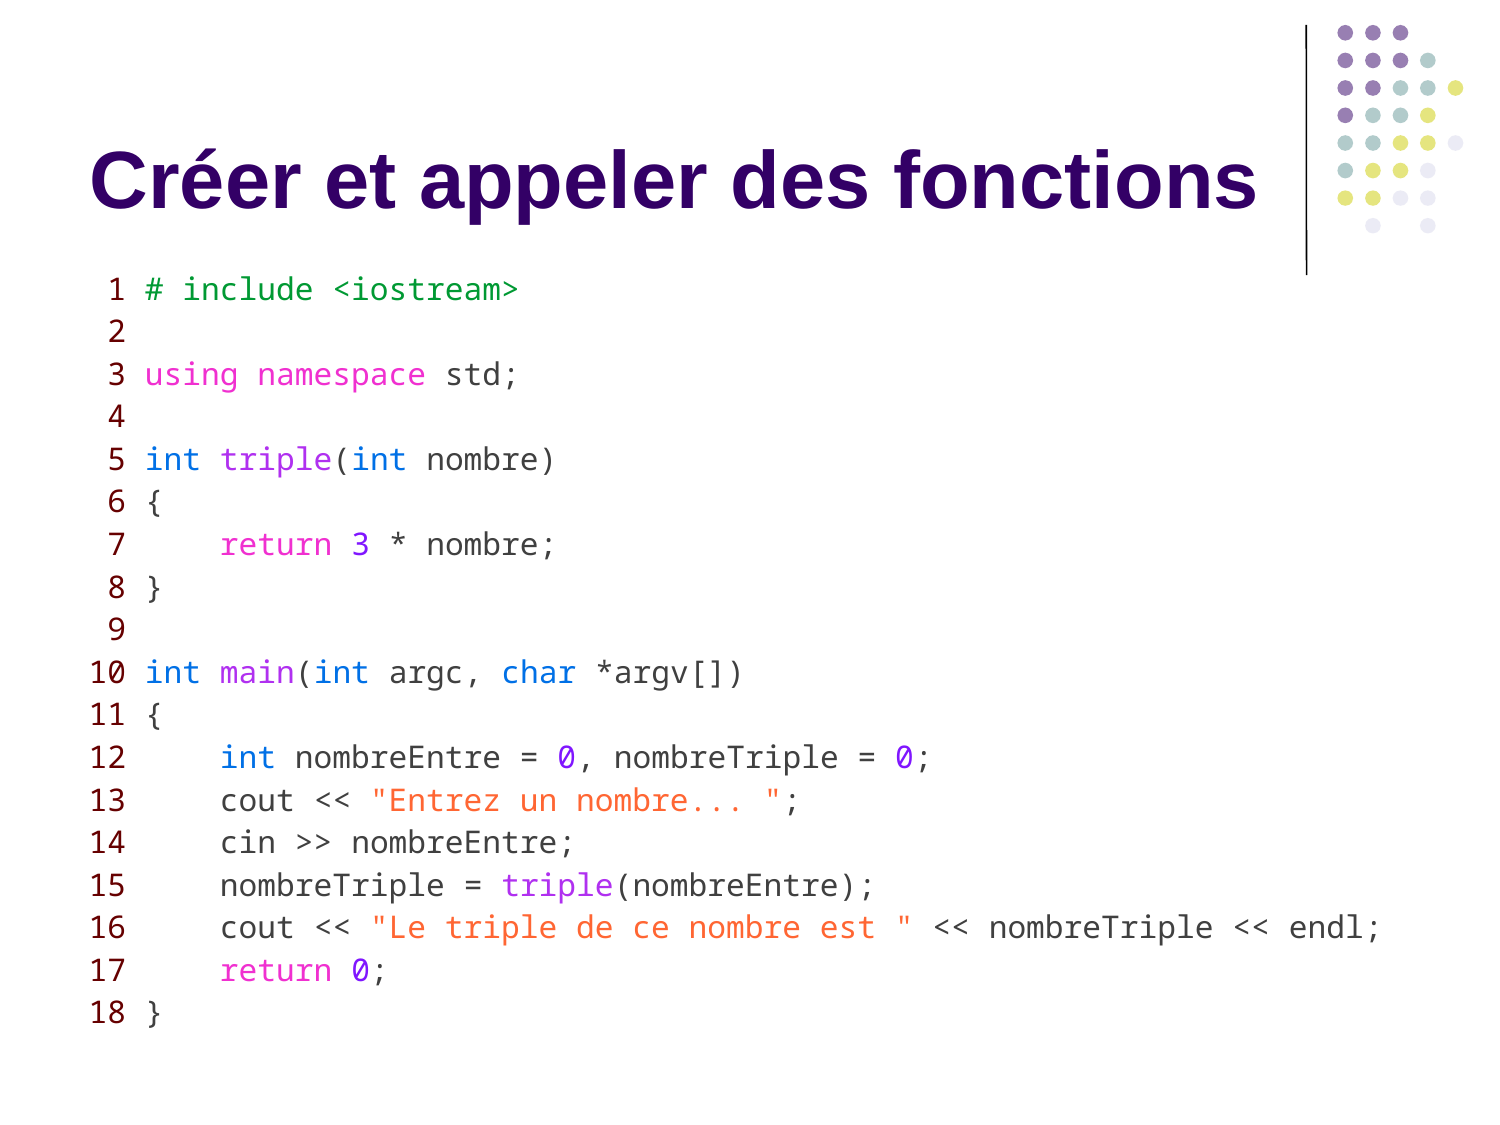

# Créer et appeler des fonctions
 1 # include <iostream>
 2
 3 using namespace std;
 4
 5 int triple(int nombre)
 6 {
 7 return 3 * nombre;
 8 }
 9
10 int main(int argc, char *argv[])
11 {
12 int nombreEntre = 0, nombreTriple = 0;
13 cout << "Entrez un nombre... ";
14 cin >> nombreEntre;
15 nombreTriple = triple(nombreEntre);
16 cout << "Le triple de ce nombre est " << nombreTriple << endl;
17 return 0;
18 }